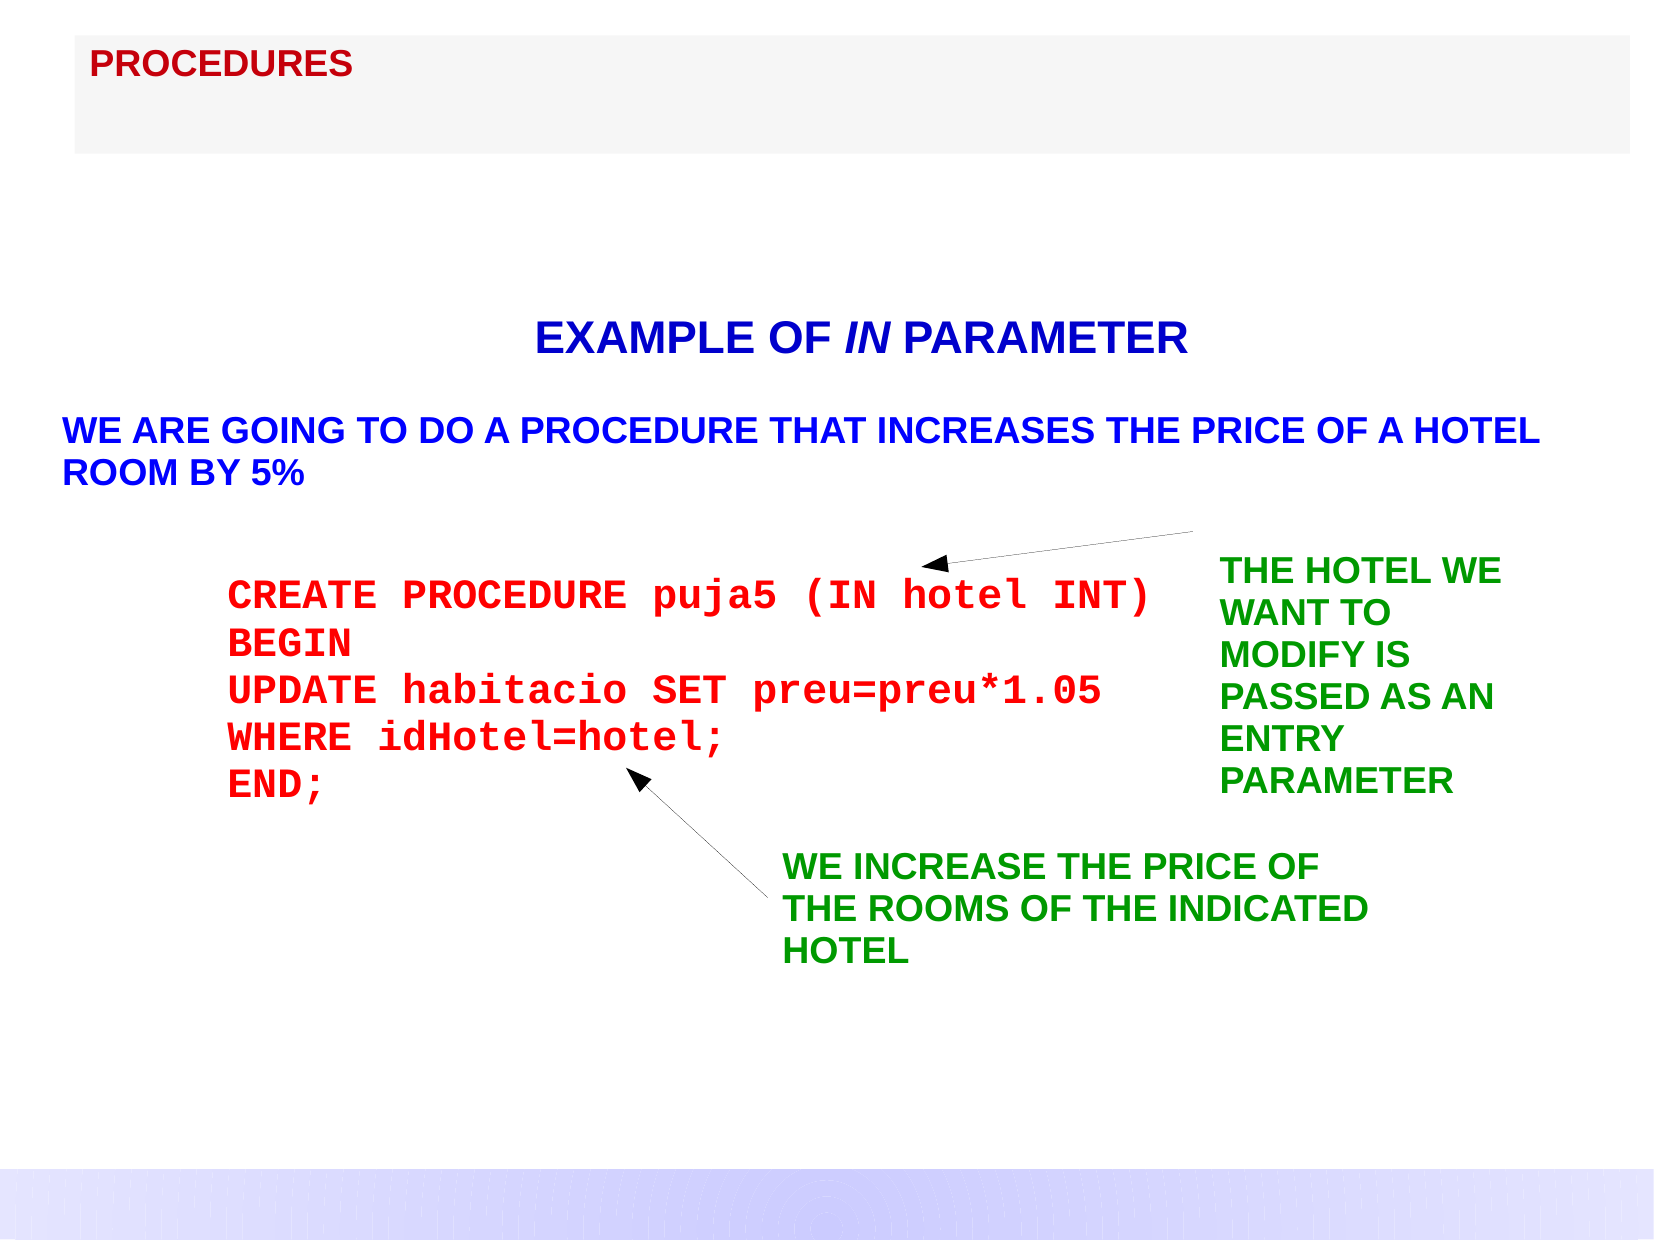

PROCEDURES
EXAMPLE OF IN PARAMETER
WE ARE GOING TO DO A PROCEDURE THAT INCREASES THE PRICE OF A HOTEL ROOM BY 5%
THE HOTEL WE WANT TO MODIFY IS PASSED AS AN ENTRY PARAMETER
CREATE PROCEDURE puja5 (IN hotel INT)
BEGIN
UPDATE habitacio SET preu=preu*1.05
WHERE idHotel=hotel;
END;
WE INCREASE THE PRICE OF THE ROOMS OF THE INDICATED HOTEL